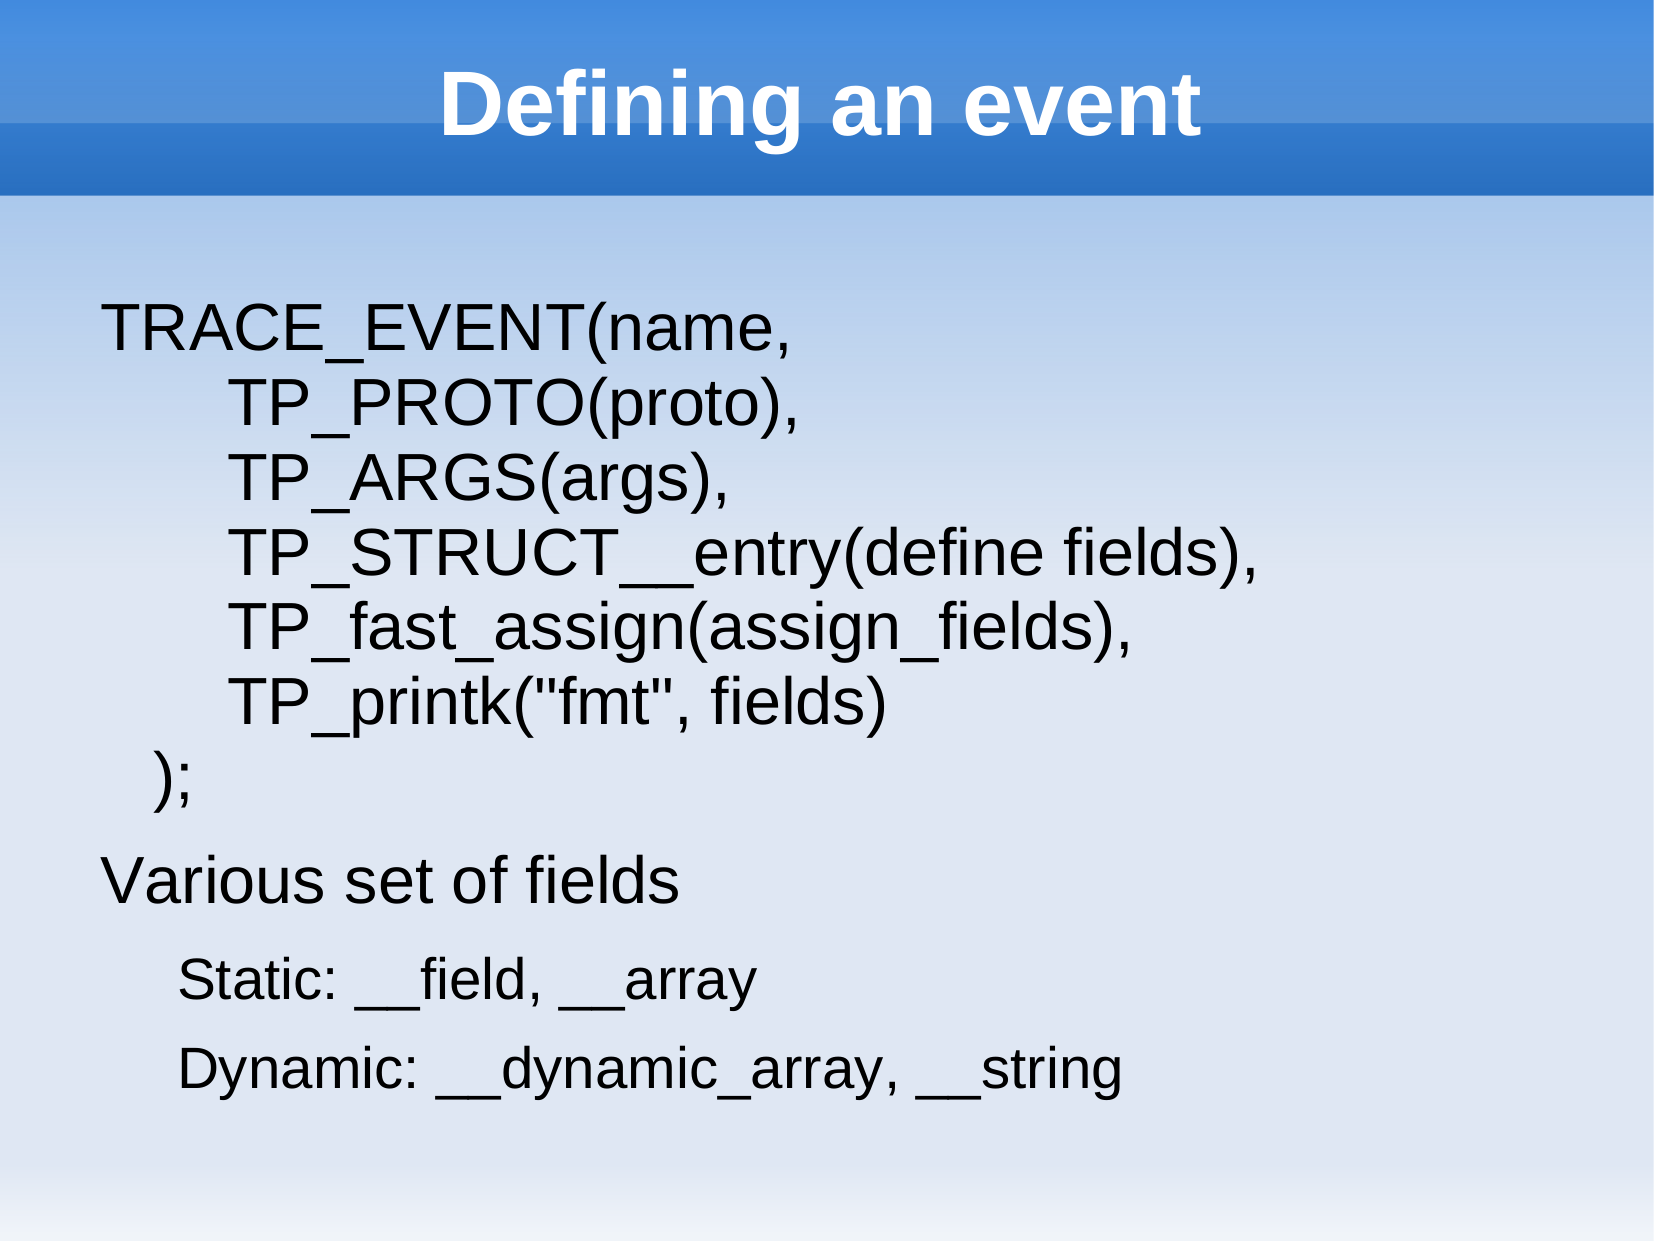

# Defining an event
TRACE_EVENT(name,
	TP_PROTO(proto),
	TP_ARGS(args),
	TP_STRUCT__entry(define fields),					TP_fast_assign(assign_fields),
	TP_printk("fmt", fields)
);
Various set of fields
Static: __field, __array
Dynamic: __dynamic_array, __string